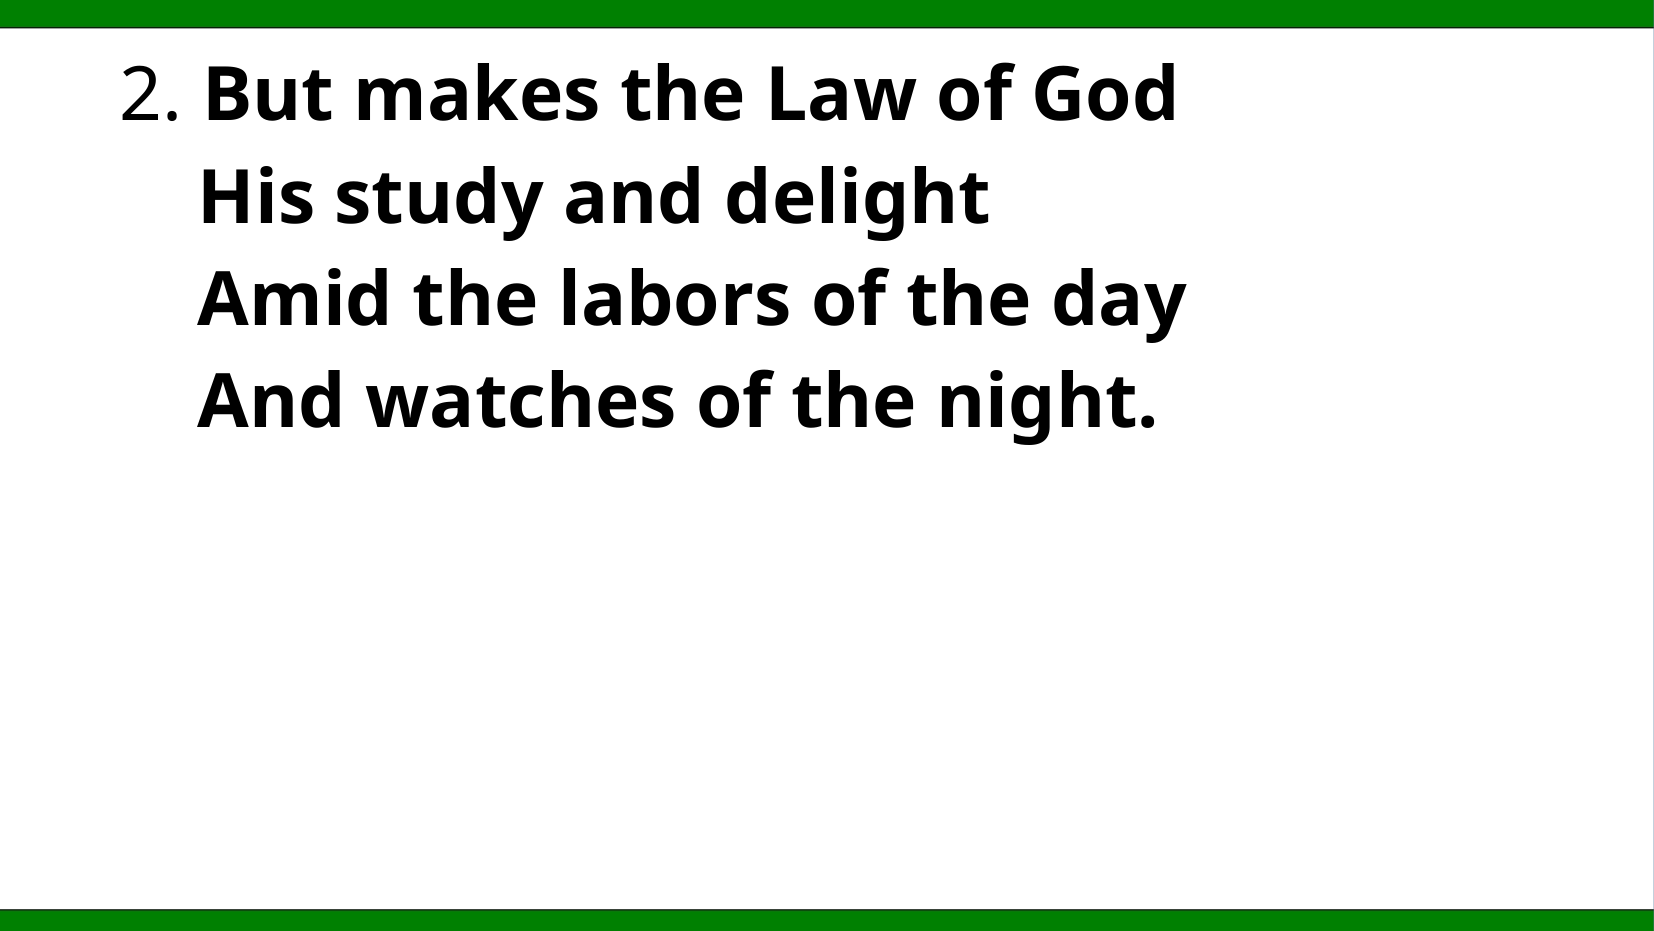

2. But makes the Law of God
 His study and delight
 Amid the labors of the day
 And watches of the night.